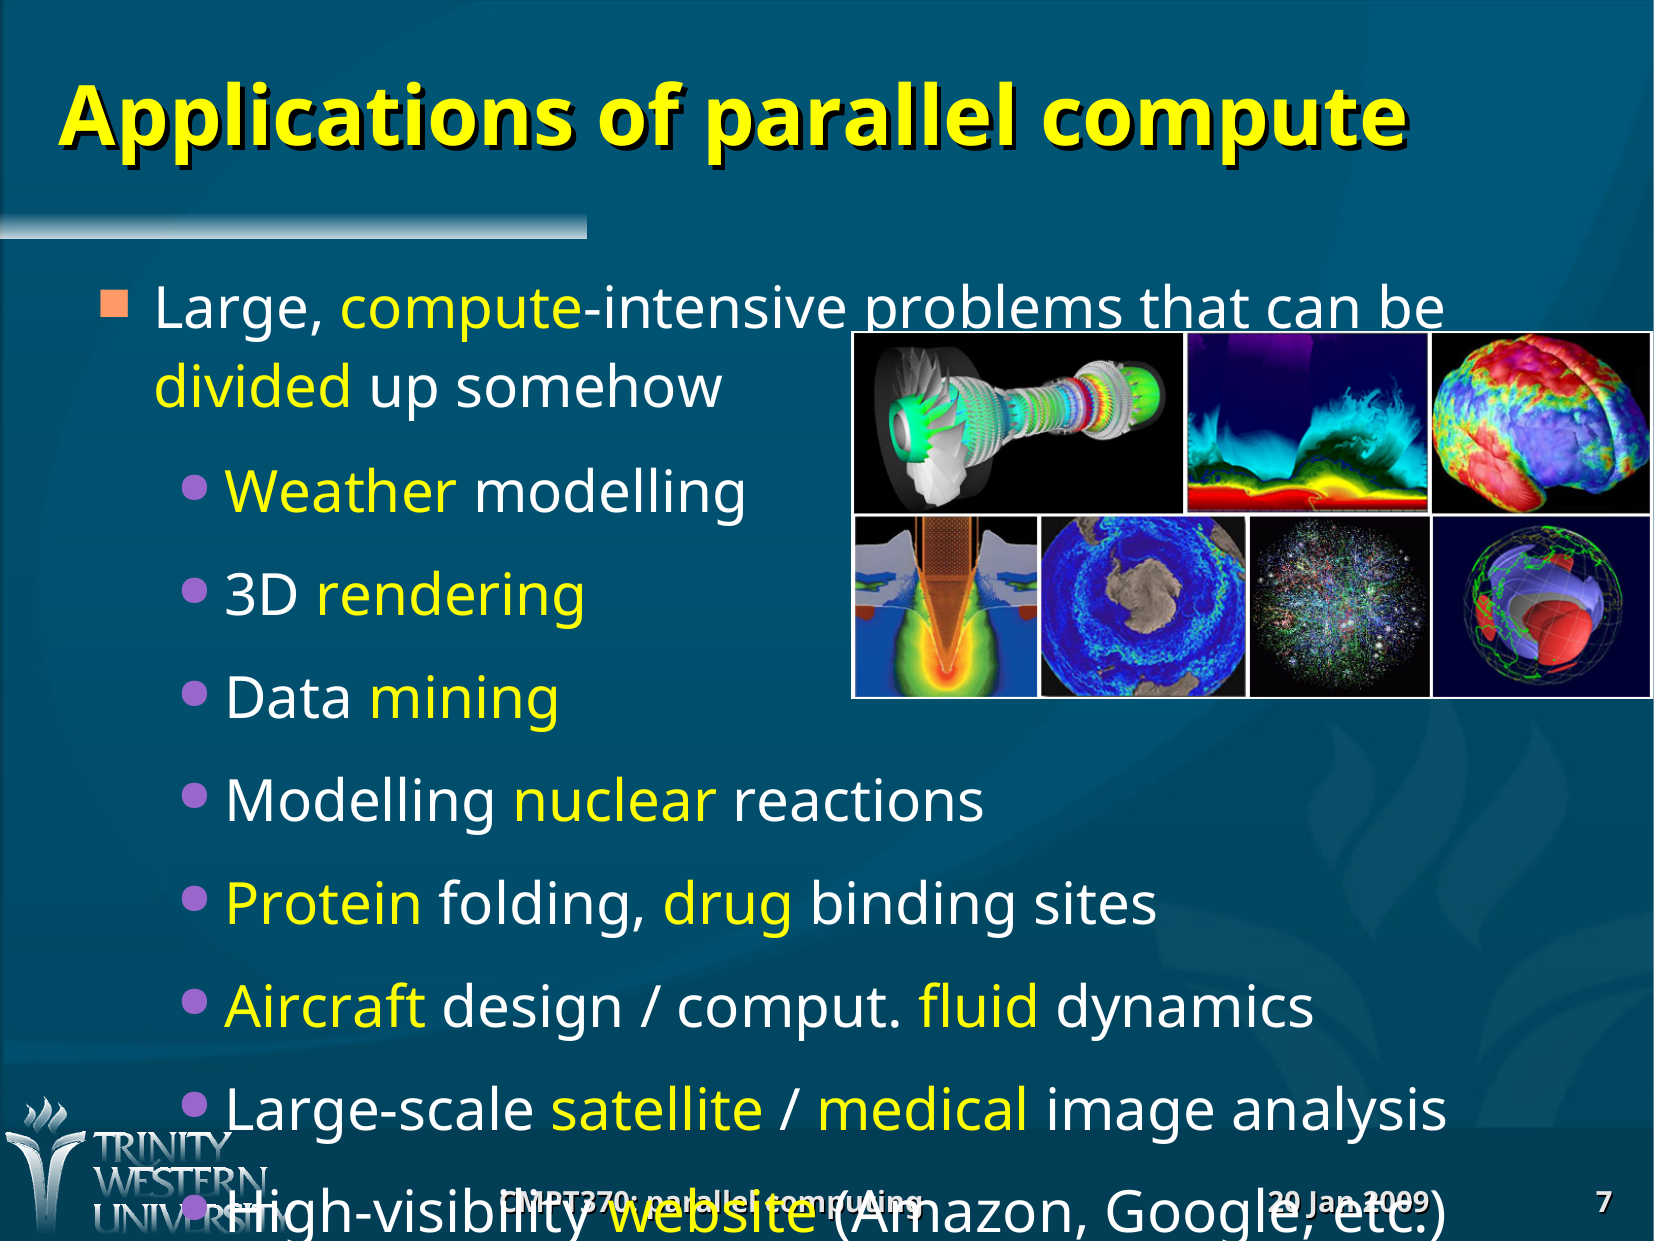

# Applications of parallel compute
Large, compute-intensive problems that can be divided up somehow
Weather modelling
3D rendering
Data mining
Modelling nuclear reactions
Protein folding, drug binding sites
Aircraft design / comput. fluid dynamics
Large-scale satellite / medical image analysis
High-visibility website (Amazon, Google, etc.)
CMPT370: parallel computing
20 Jan 2009
7